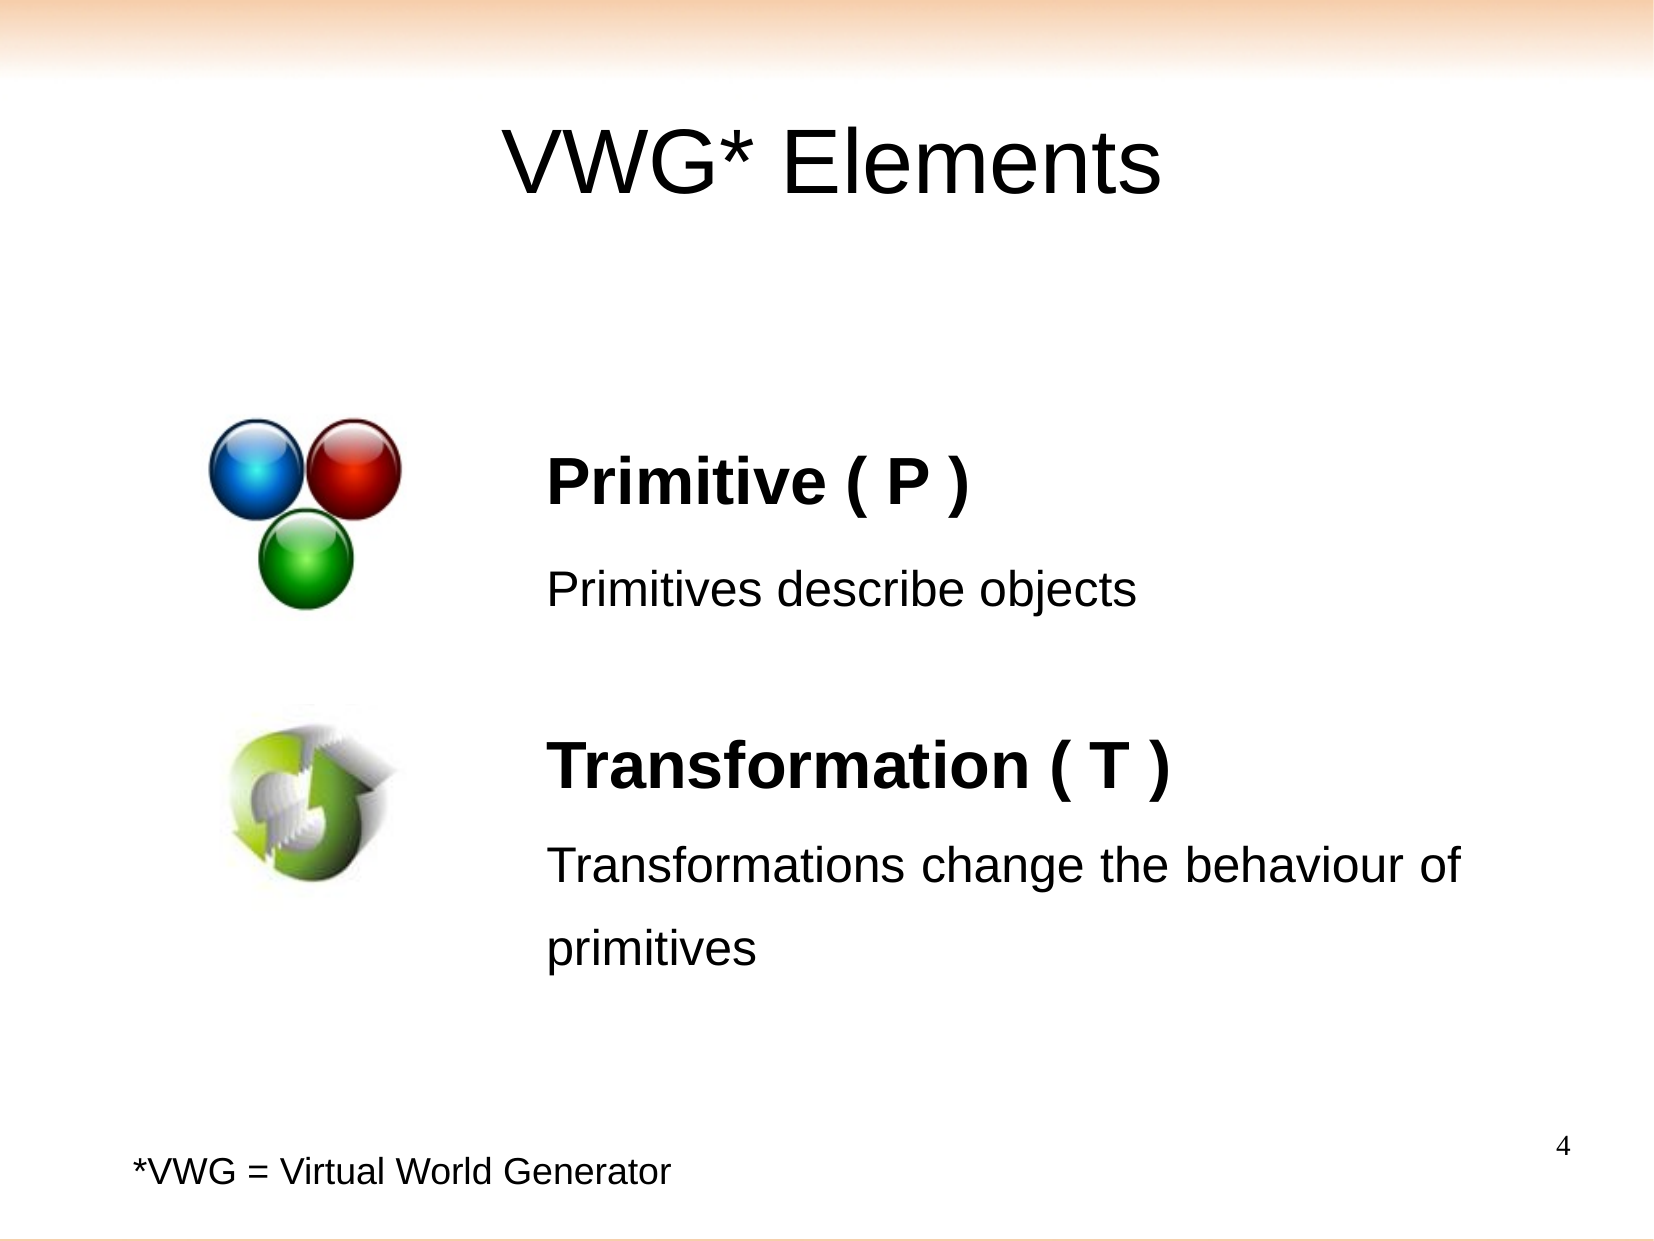

# VWG* Elements
Primitive ( P )
Primitives describe objects
Transformation ( T )
Transformations change the behaviour of primitives
*VWG = Virtual World Generator
4